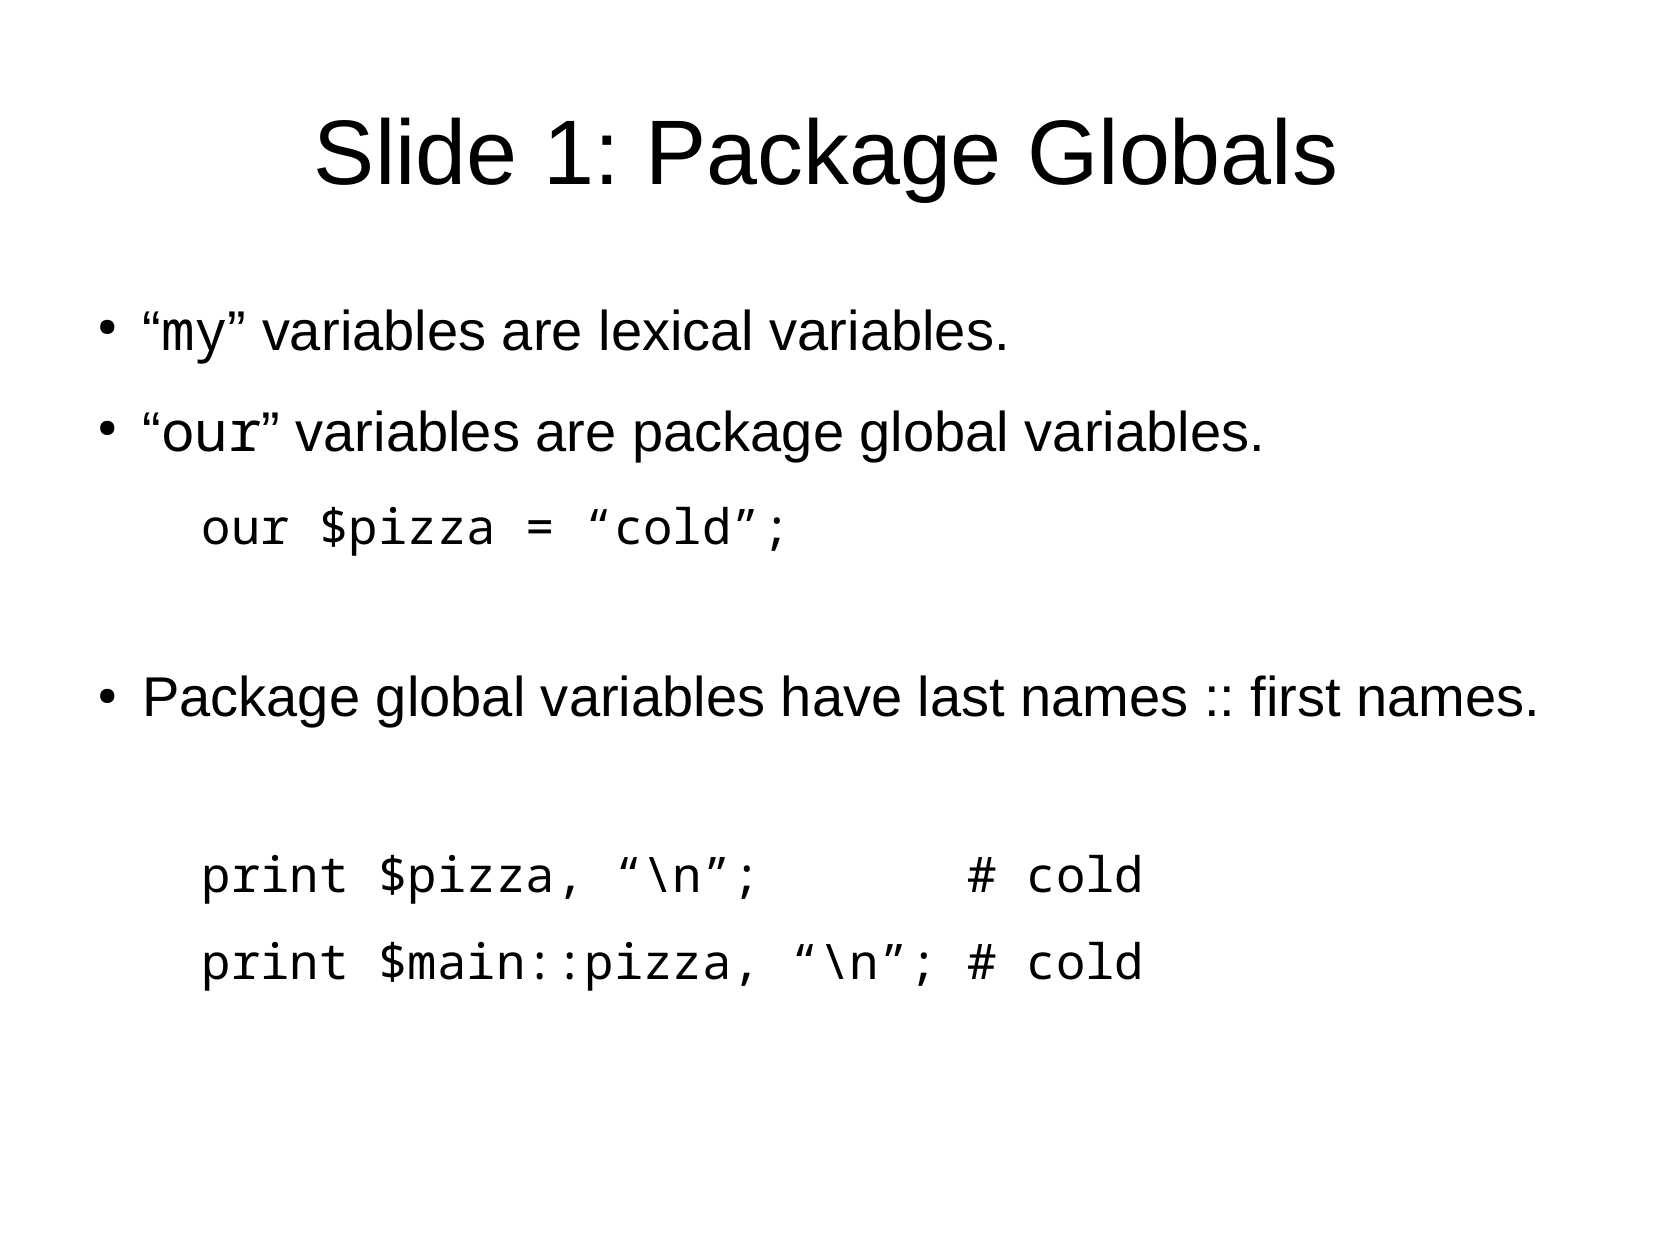

# Slide 1: Package Globals
“my” variables are lexical variables.
“our” variables are package global variables.
our $pizza = “cold”;
Package global variables have last names :: first names.
print $pizza, “\n”; # cold
print $main::pizza, “\n”; # cold